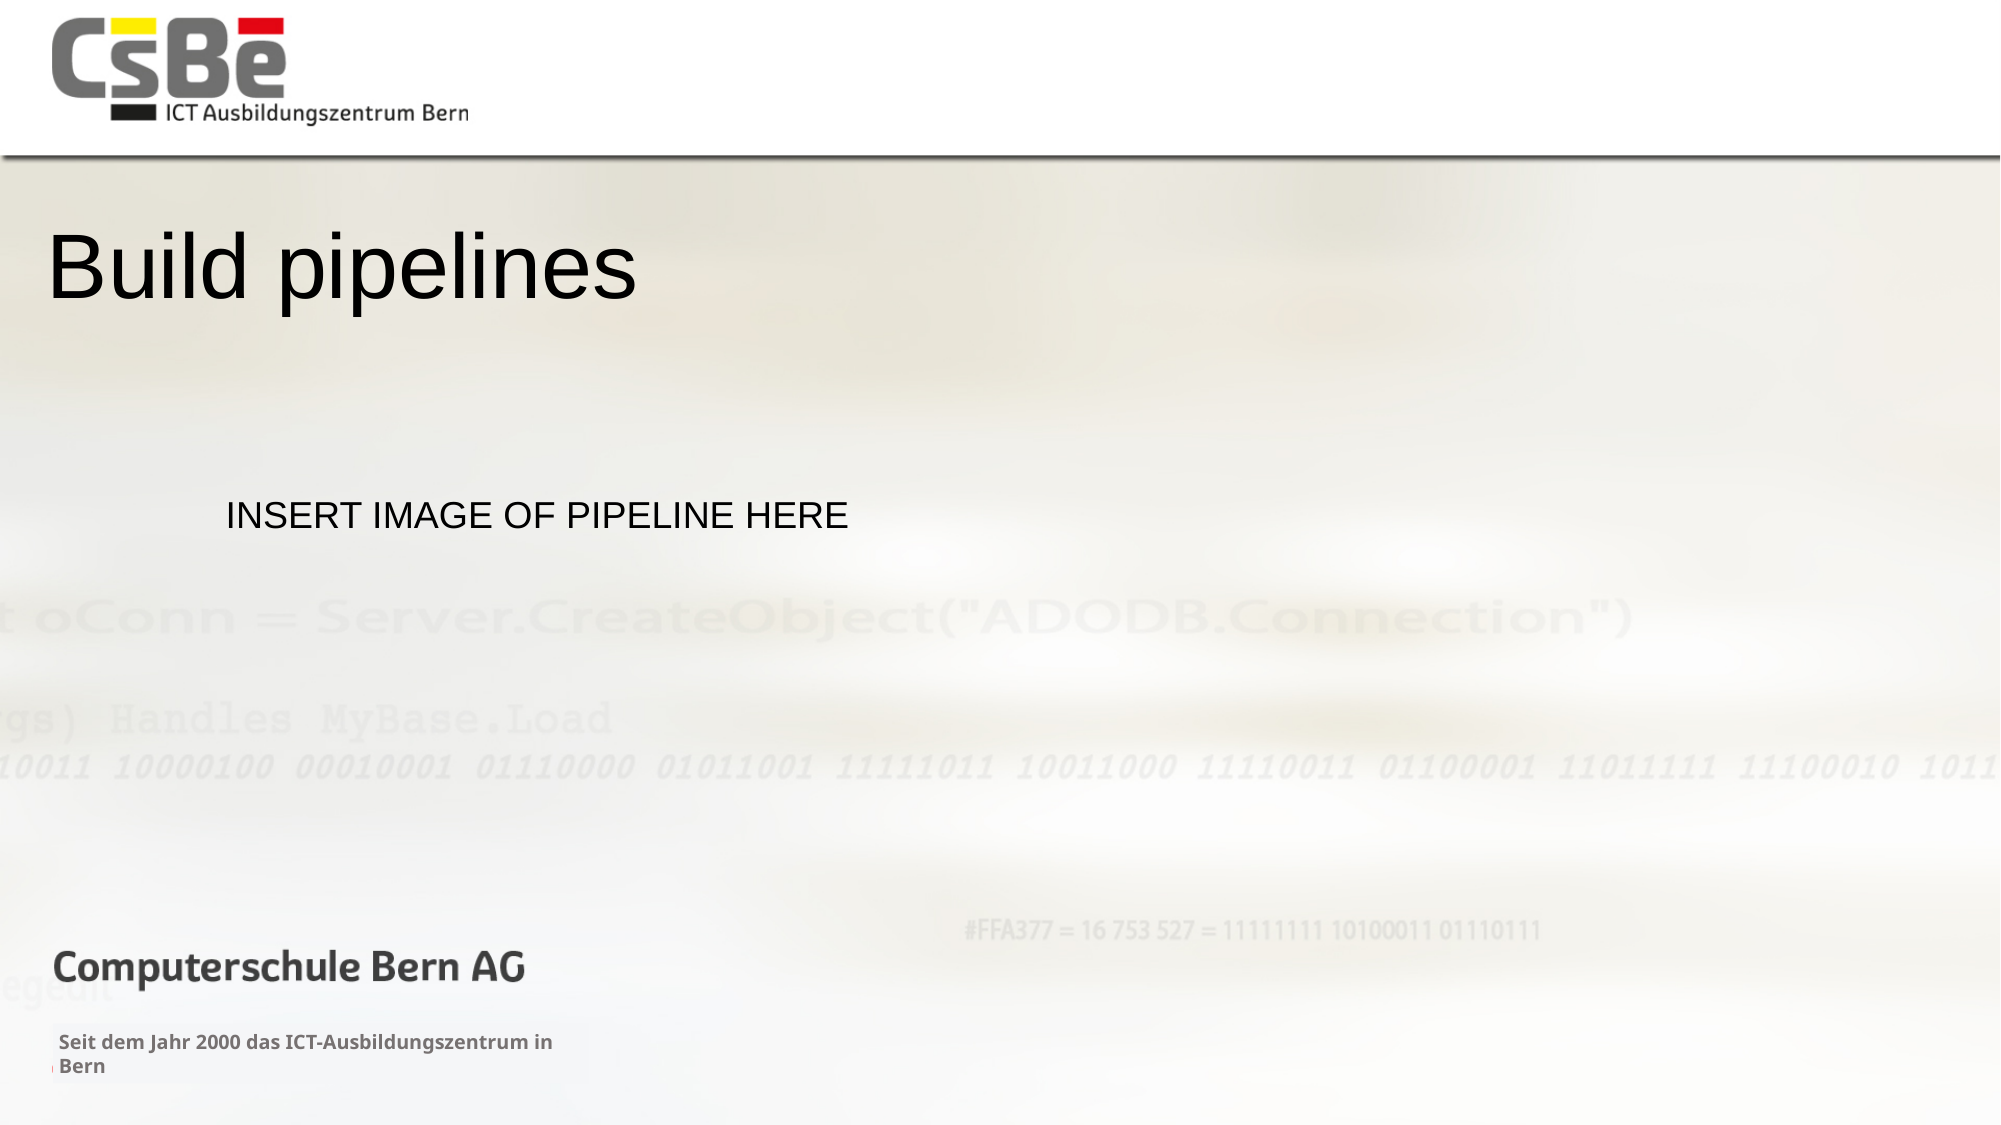

# Build pipelines
INSERT IMAGE OF PIPELINE HERE